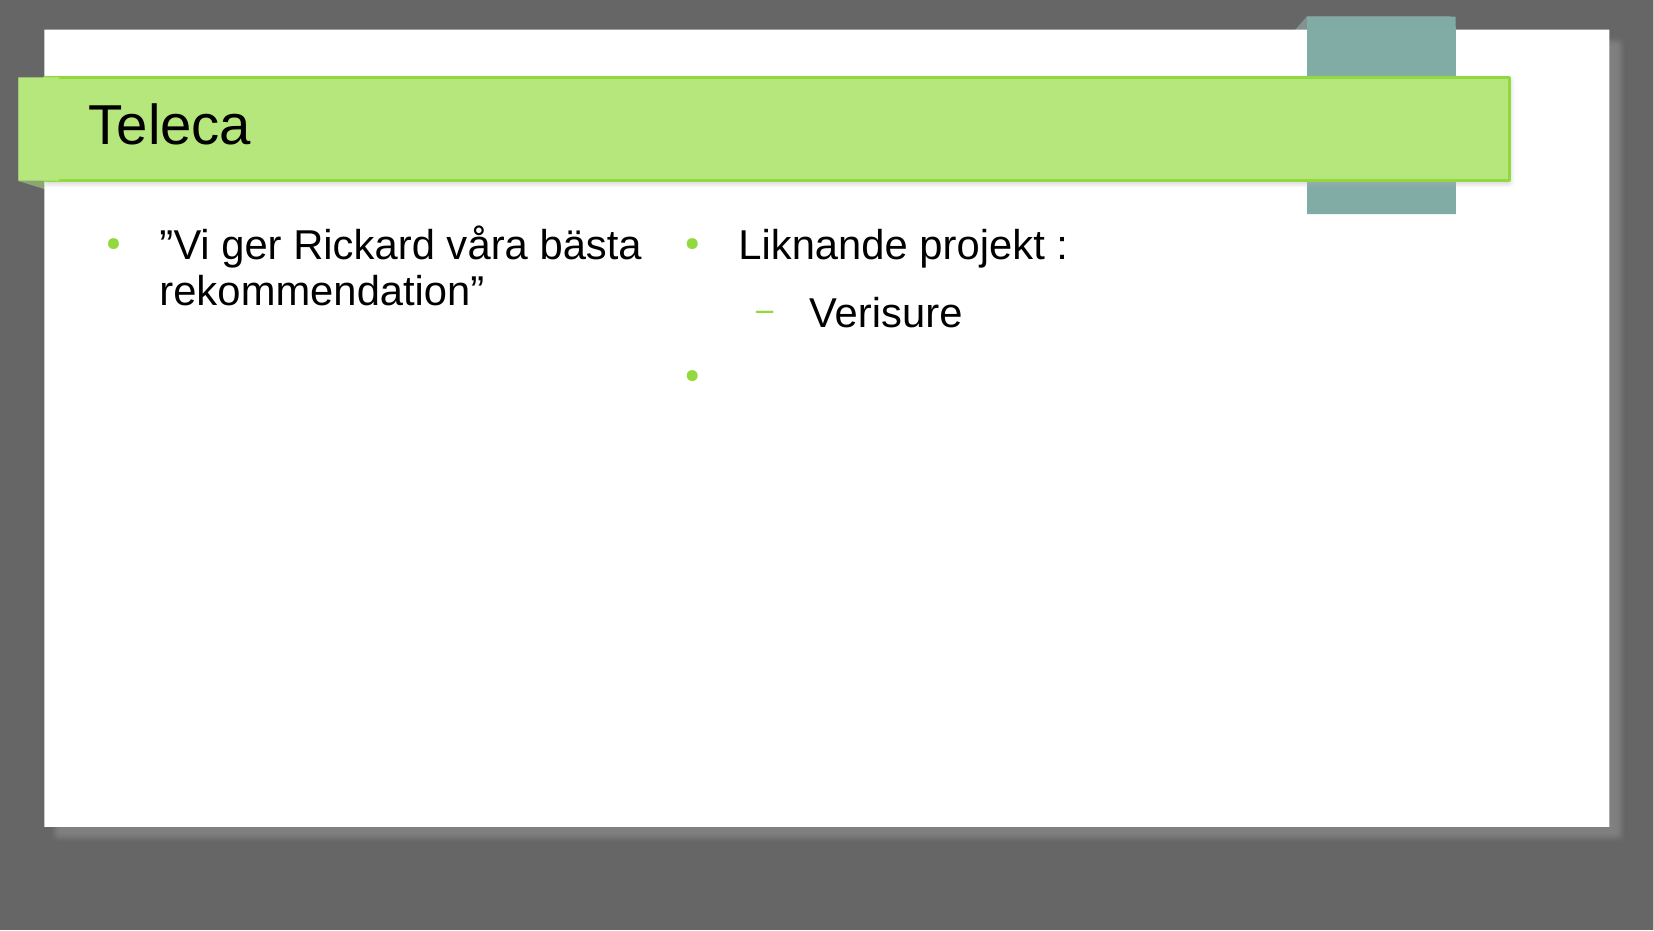

# Teleca
”Vi ger Rickard våra bästa rekommendation”
Liknande projekt :
Verisure